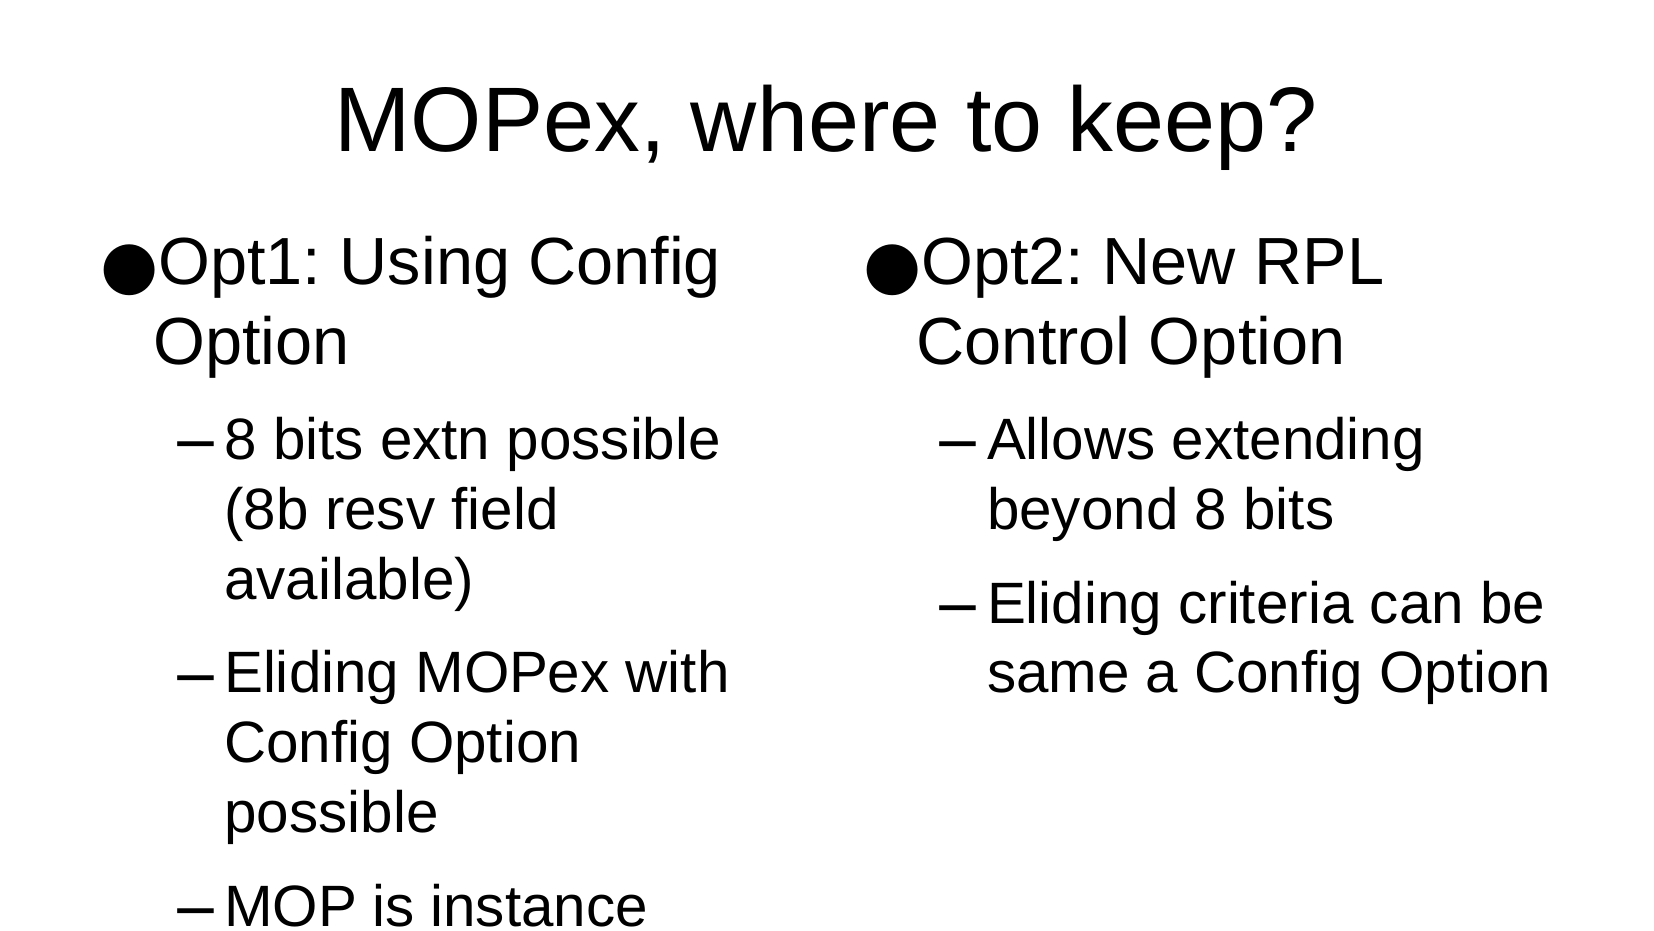

MOPex, where to keep?
Opt1: Using Config Option
8 bits extn possible (8b resv field available)
Eliding MOPex with Config Option possible
MOP is instance config and not DODAG config. Thus not logical place.
Opt2: New RPL Control Option
Allows extending beyond 8 bits
Eliding criteria can be same a Config Option